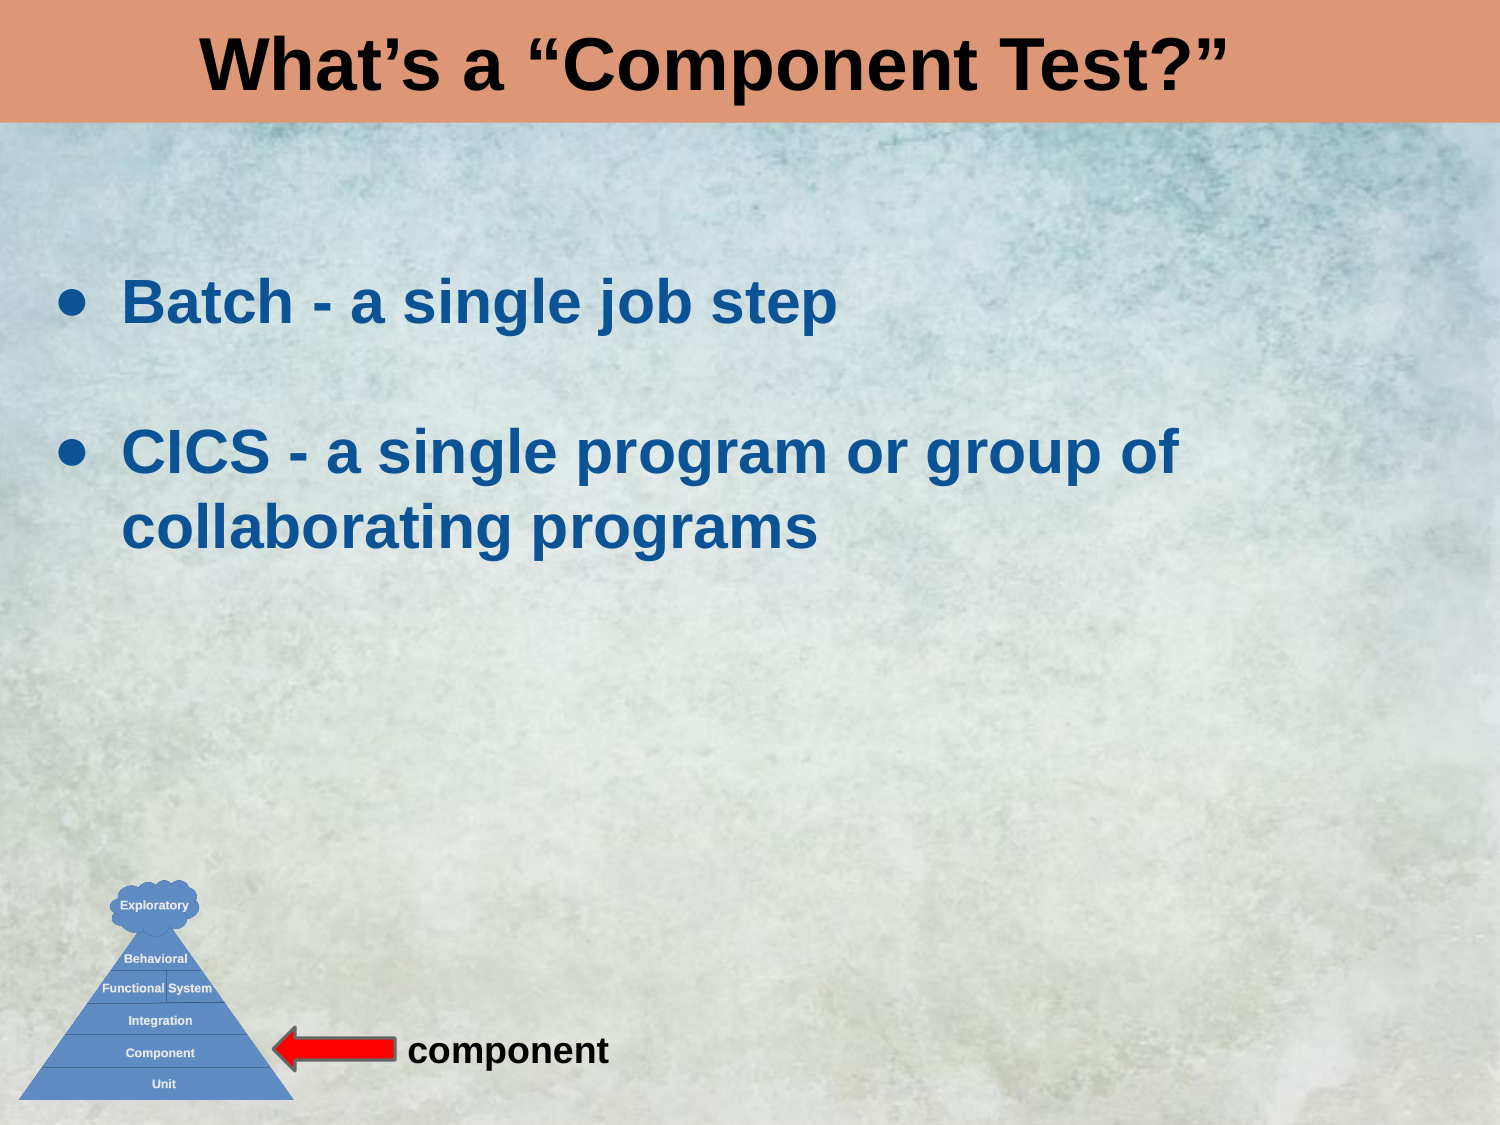

What’s a “Component Test?”
# Batch - a single job step
CICS - a single program or group of collaborating programs
component